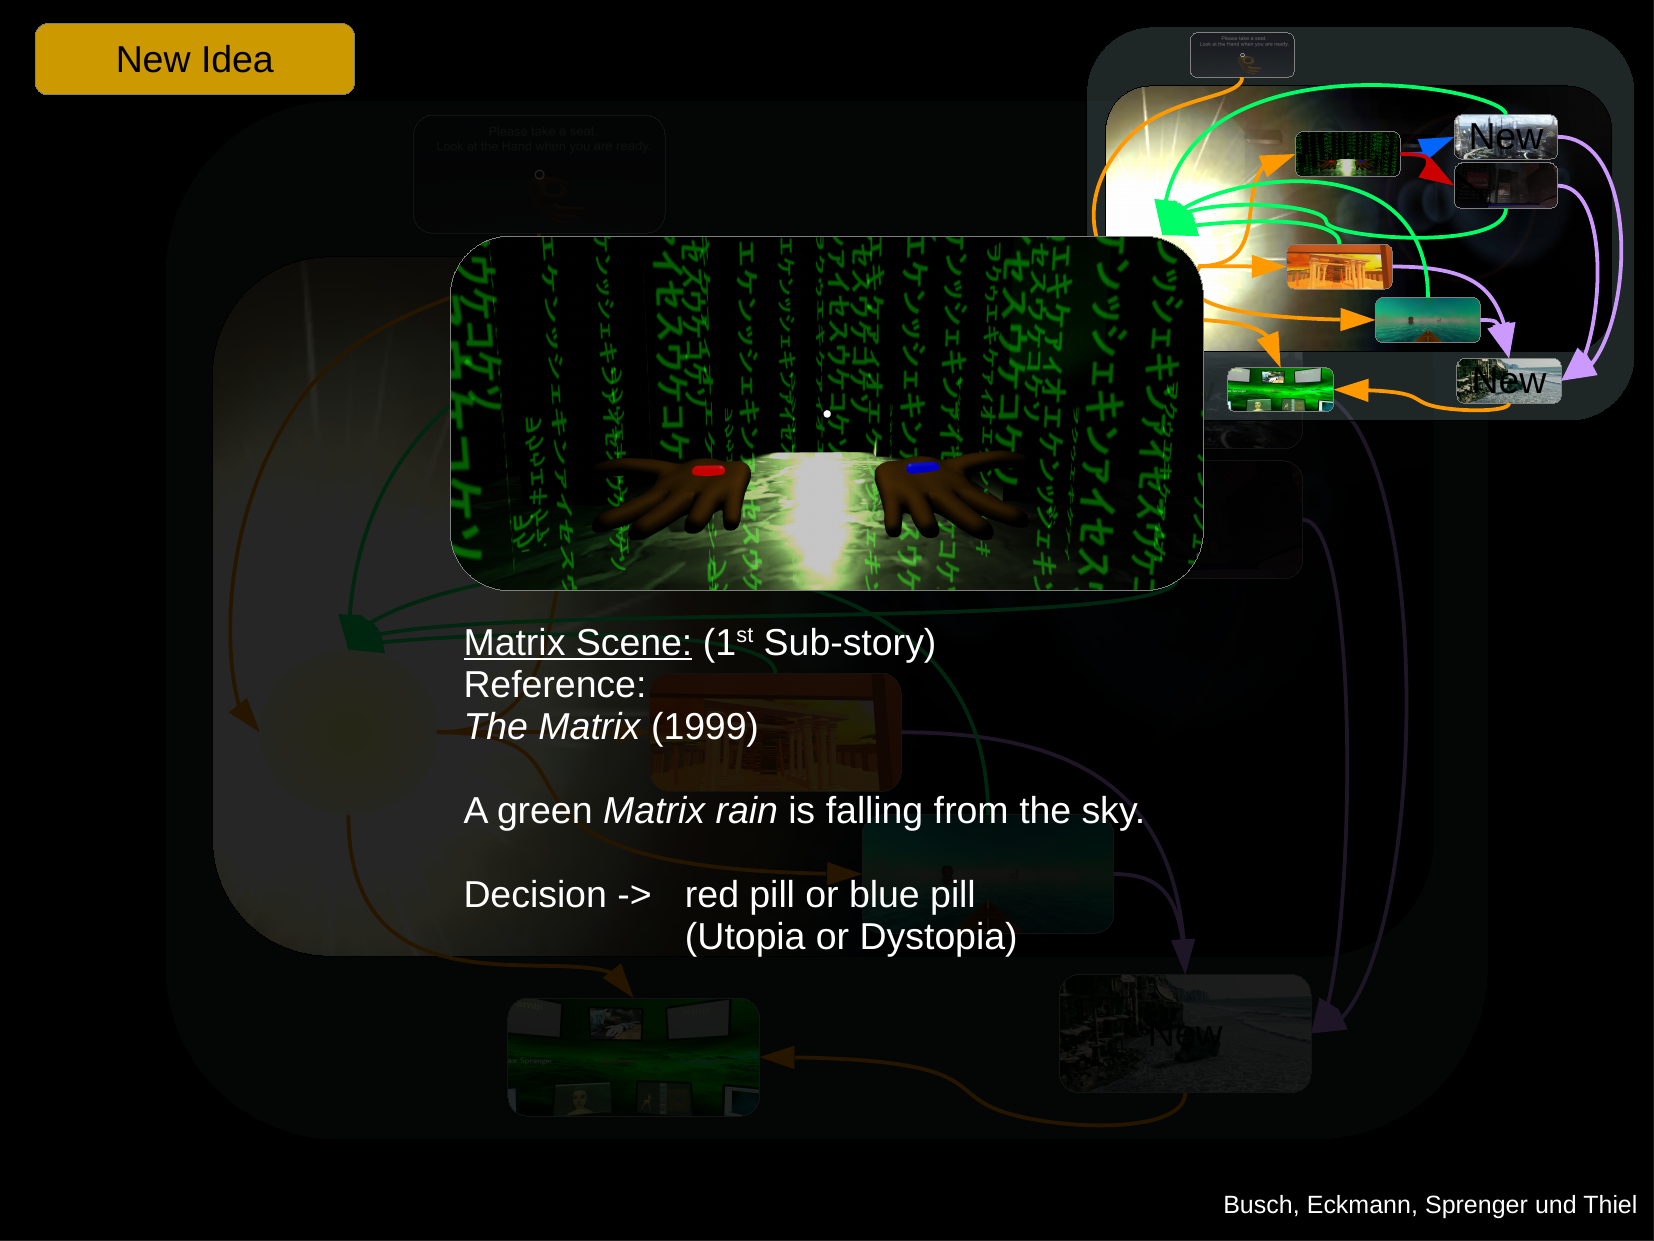

New Idea
New
New
New
New
Matrix Scene: (1st Sub-story)
Reference:
The Matrix (1999)
A green Matrix rain is falling from the sky.
Decision -> 	red pill or blue pill
			(Utopia or Dystopia)
Busch, Eckmann, Sprenger und Thiel